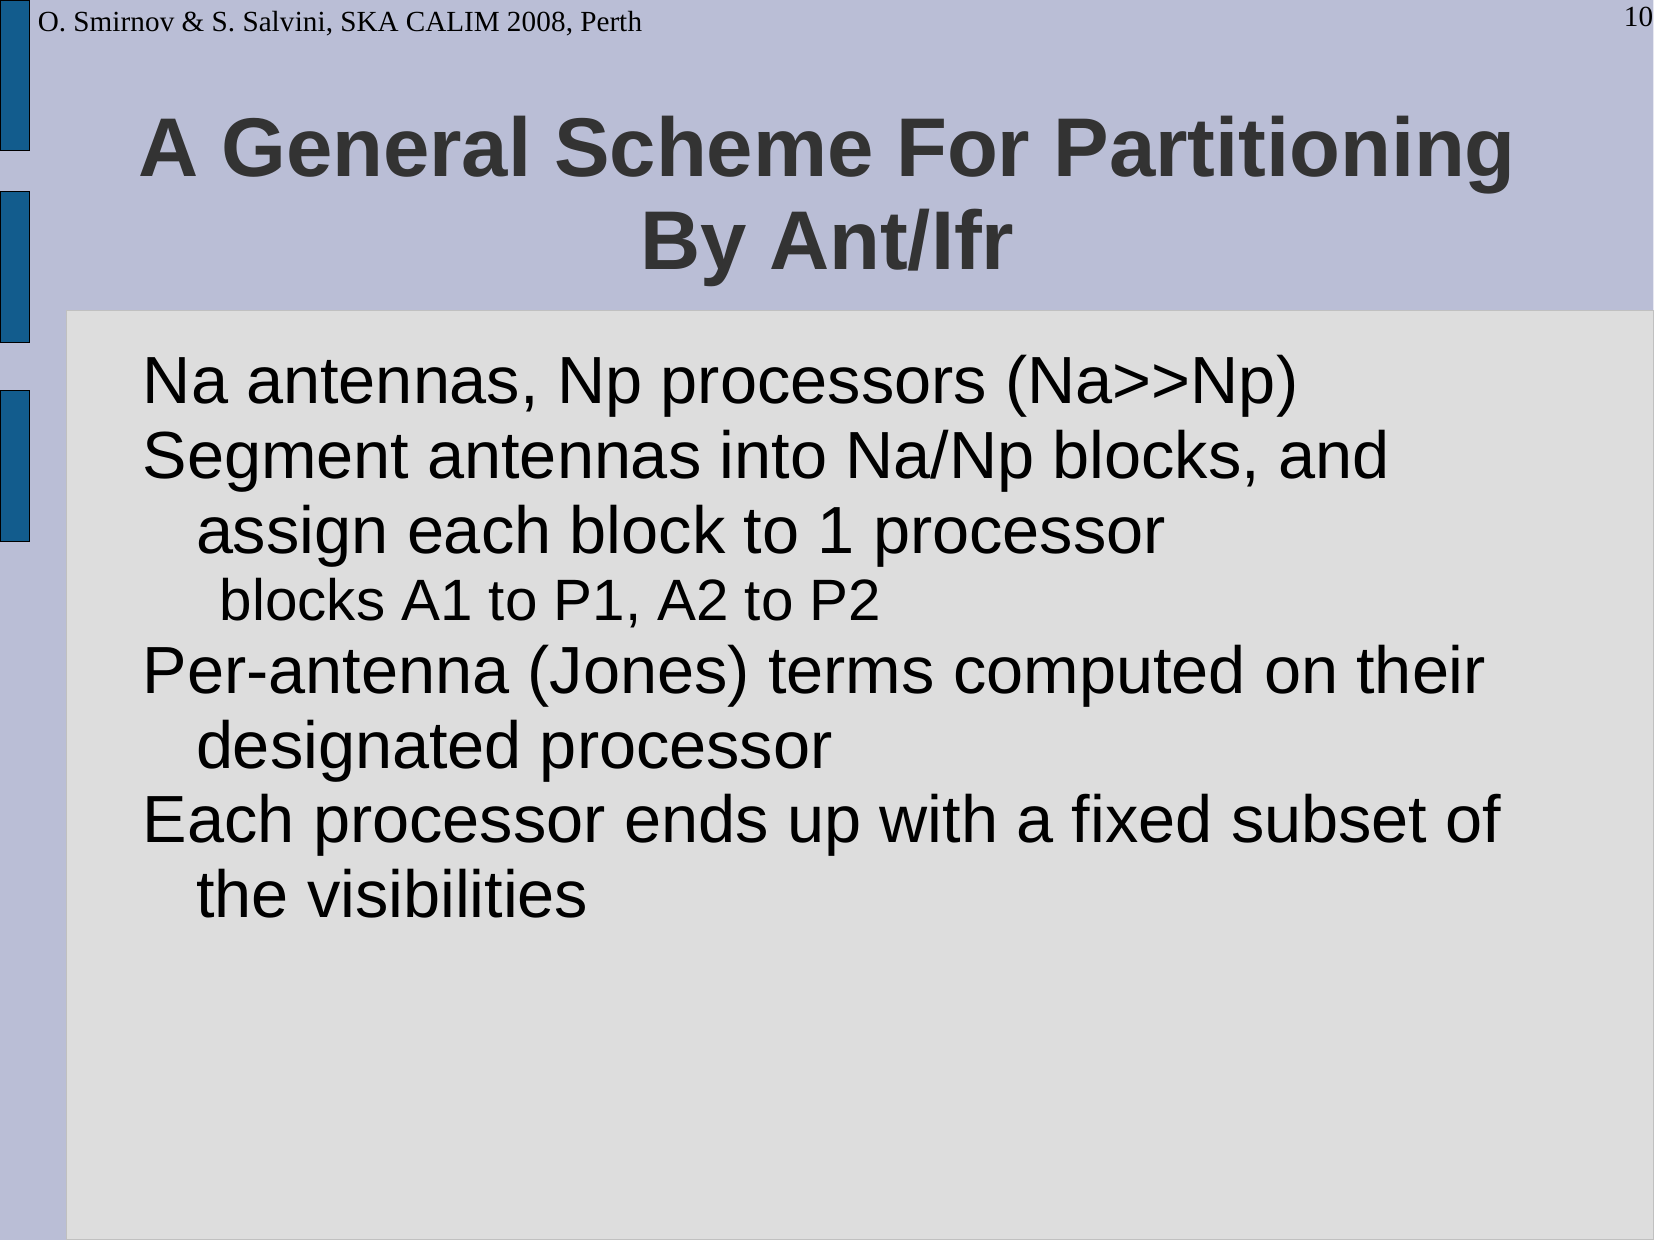

10
O. Smirnov & S. Salvini, SKA CALIM 2008, Perth
# A General Scheme For Partitioning By Ant/Ifr
Na antennas, Np processors (Na>>Np)
Segment antennas into Na/Np blocks, and assign each block to 1 processor
blocks A1 to P1, A2 to P2
Per-antenna (Jones) terms computed on their designated processor
Each processor ends up with a fixed subset of the visibilities